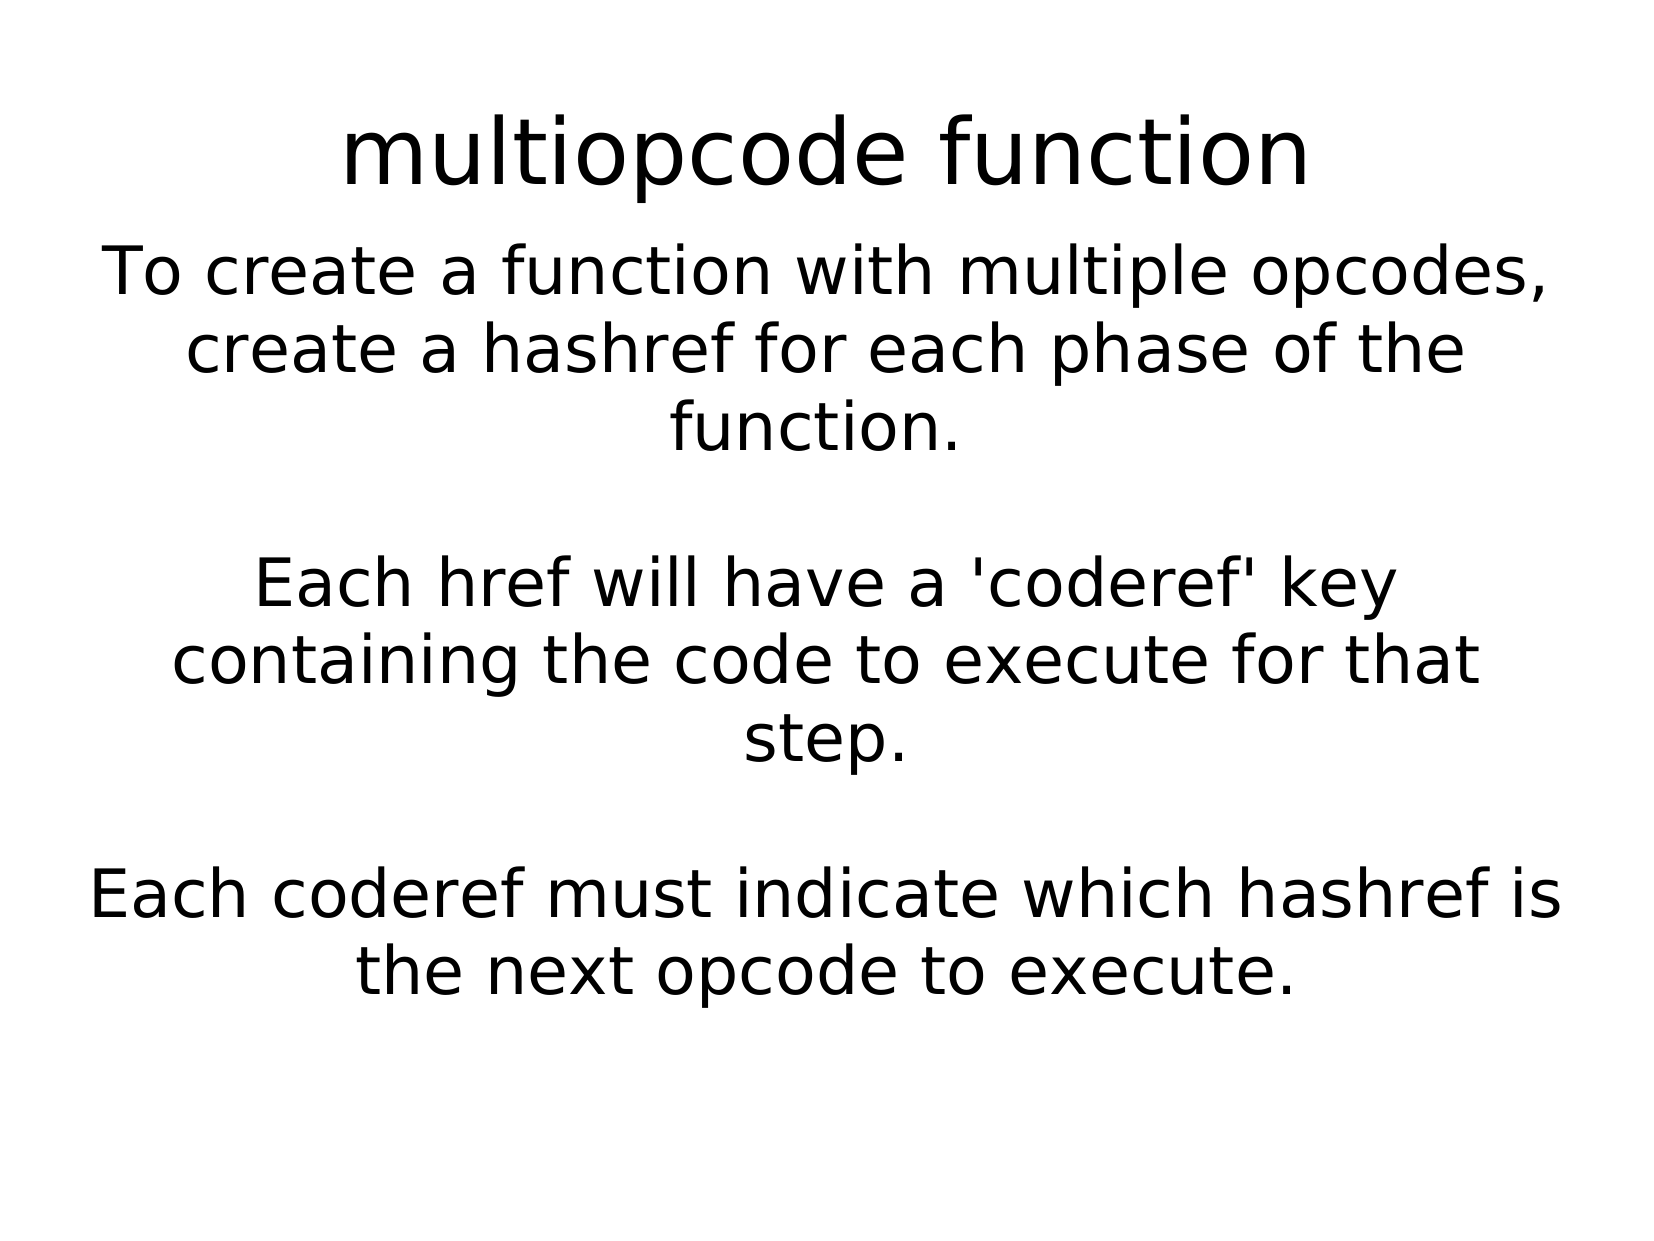

# multiopcode function
To create a function with multiple opcodes, create a hashref for each phase of the function.
Each href will have a 'coderef' key containing the code to execute for that step.
Each coderef must indicate which hashref is the next opcode to execute.